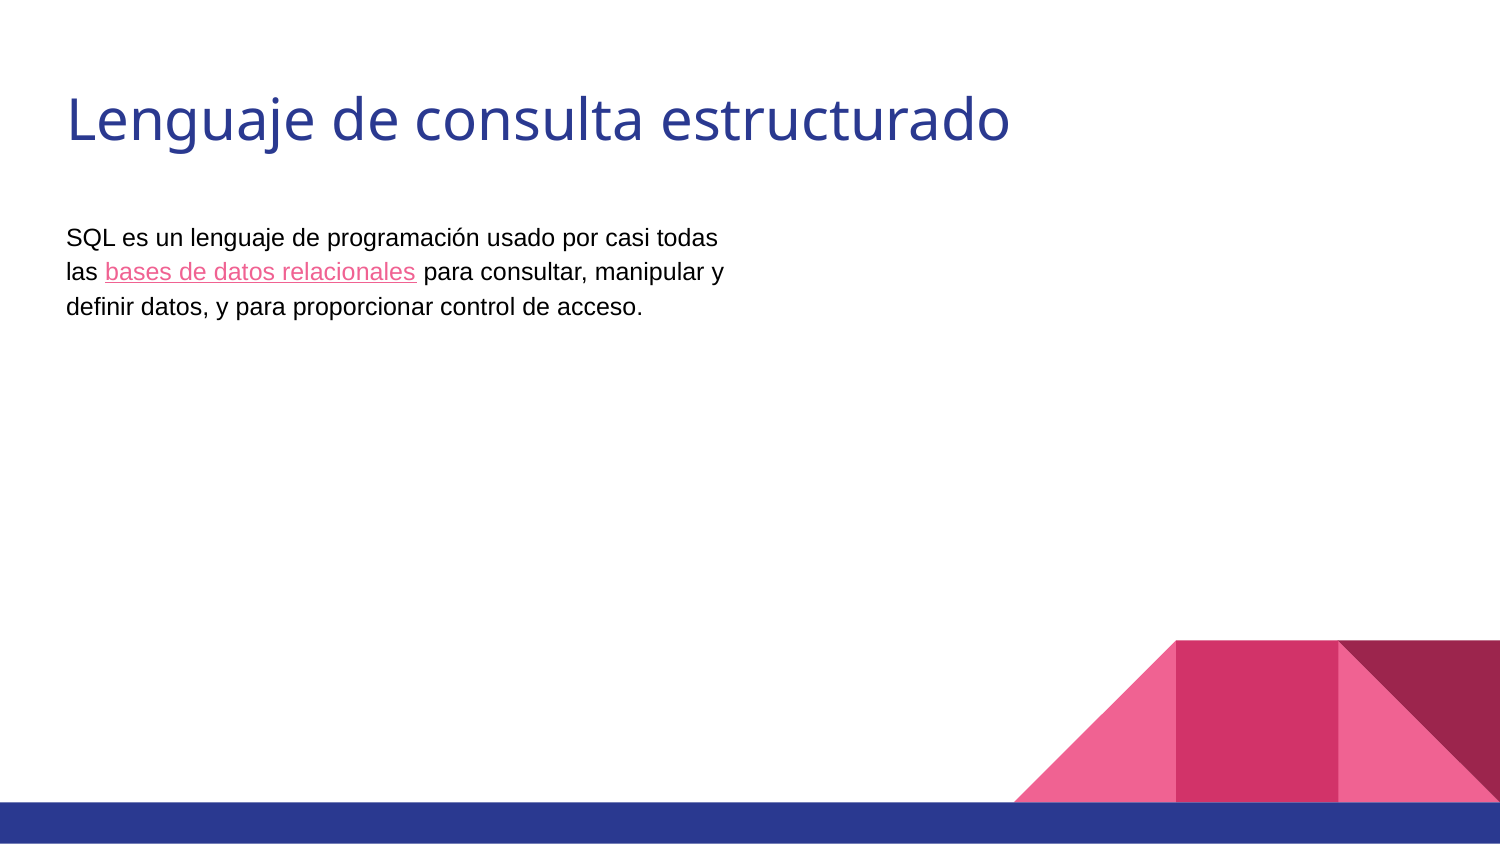

# Lenguaje de consulta estructurado
SQL es un lenguaje de programación usado por casi todas las bases de datos relacionales para consultar, manipular y definir datos, y para proporcionar control de acceso.